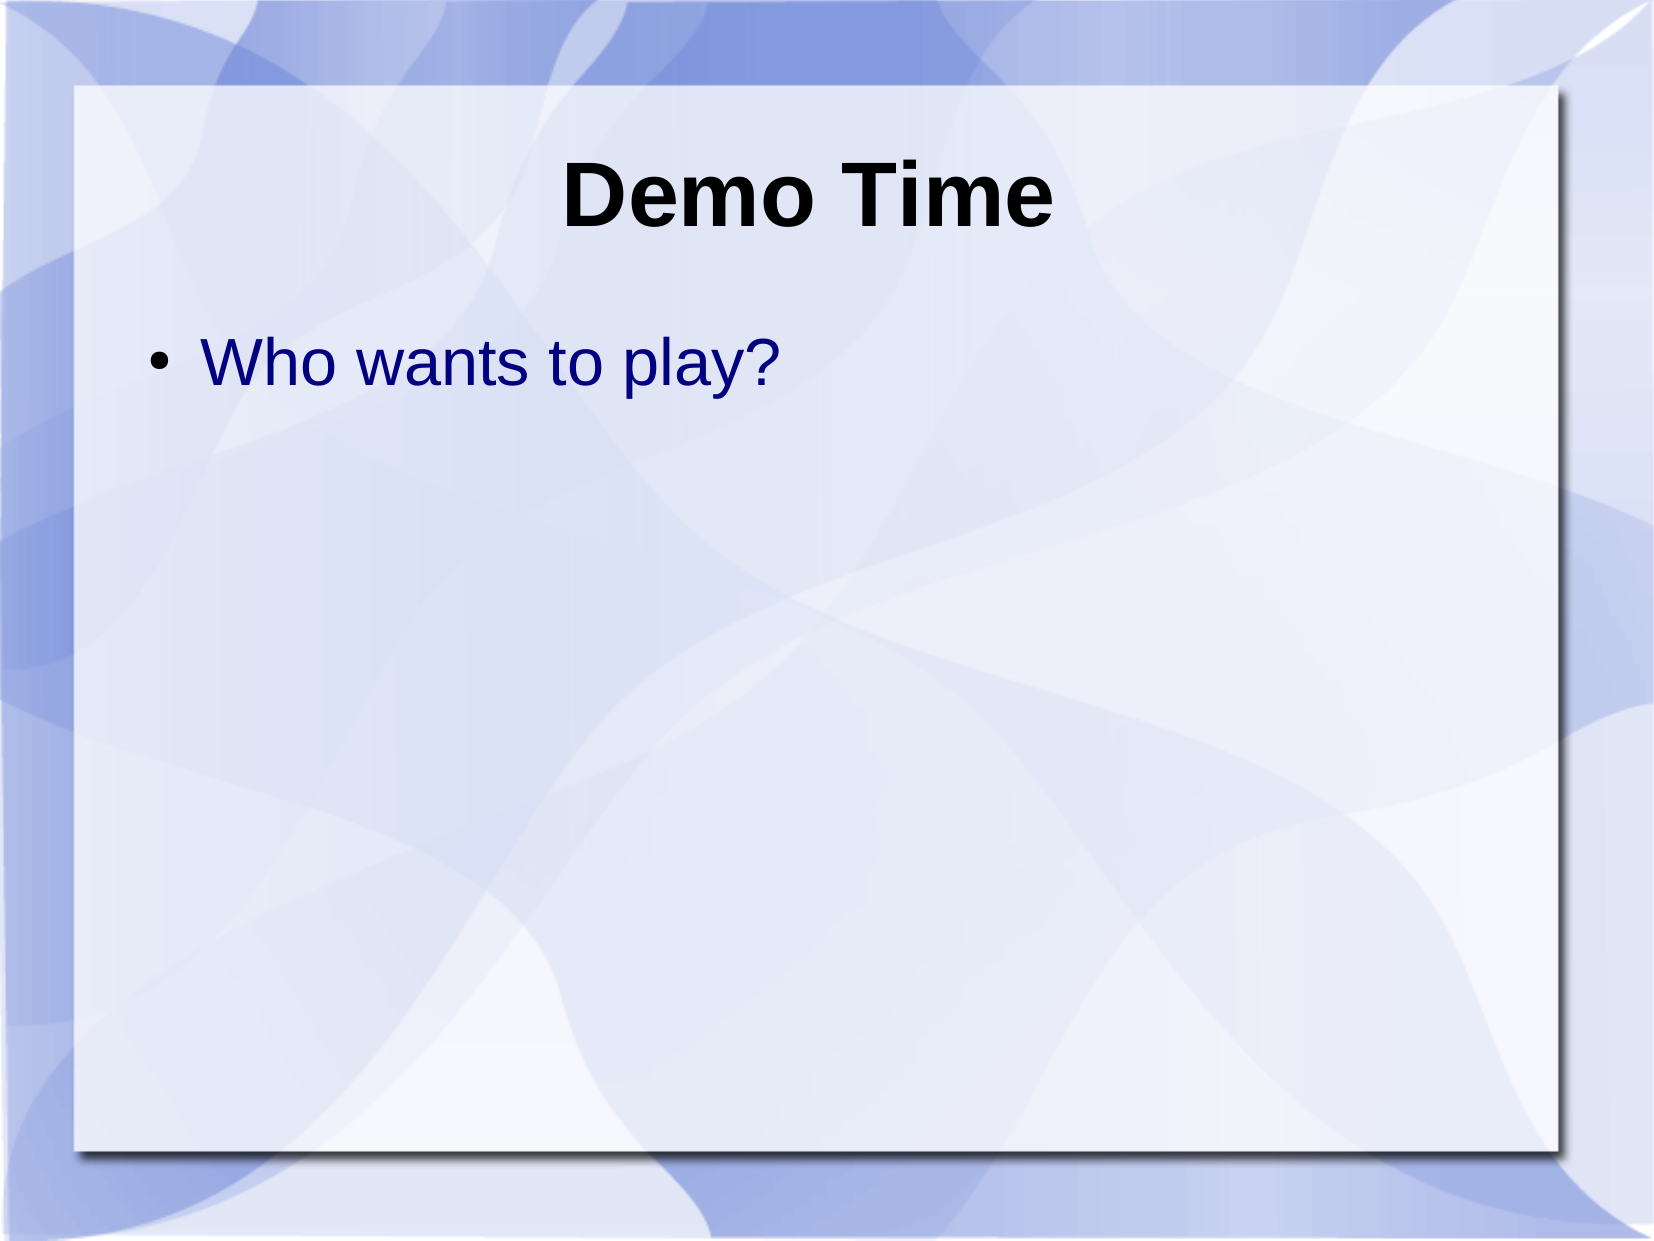

# Demo Time
Who wants to play?